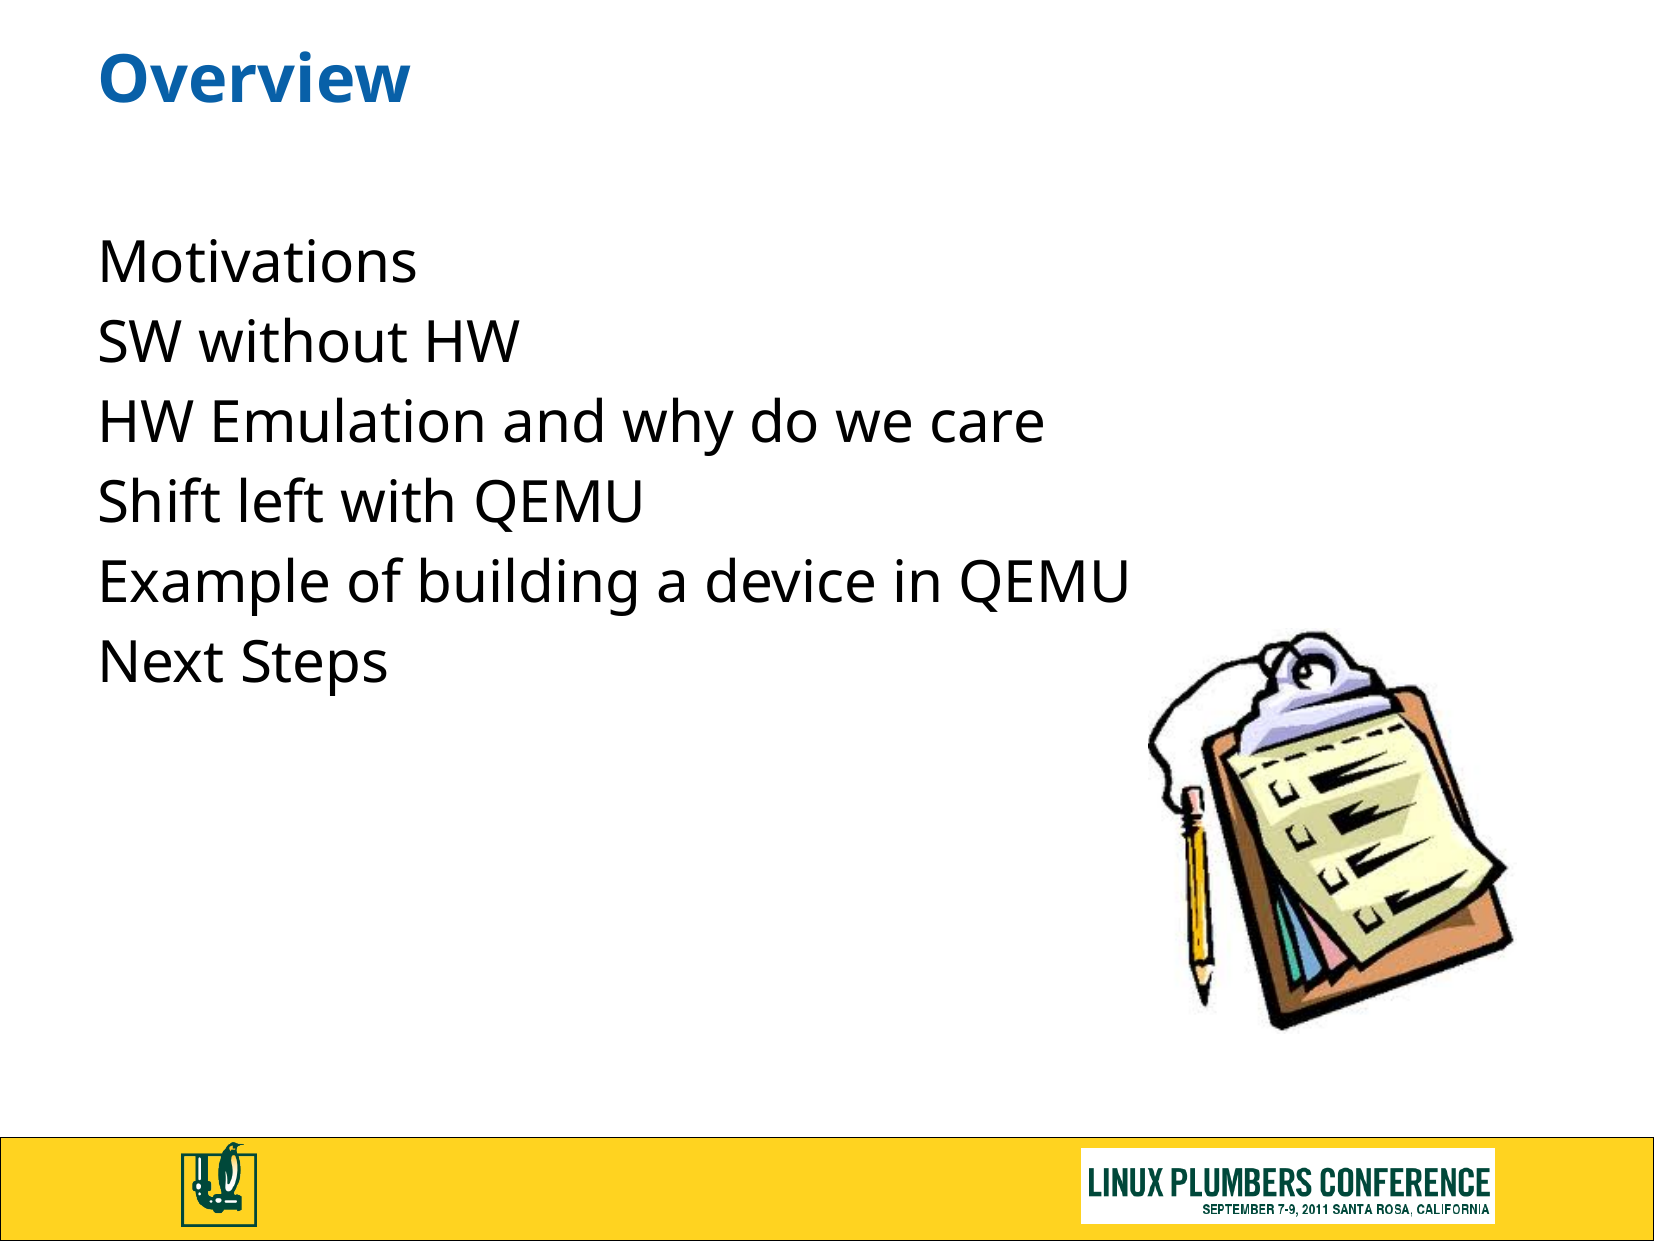

# Overview
Motivations
SW without HW
HW Emulation and why do we care
Shift left with QEMU
Example of building a device in QEMU
Next Steps